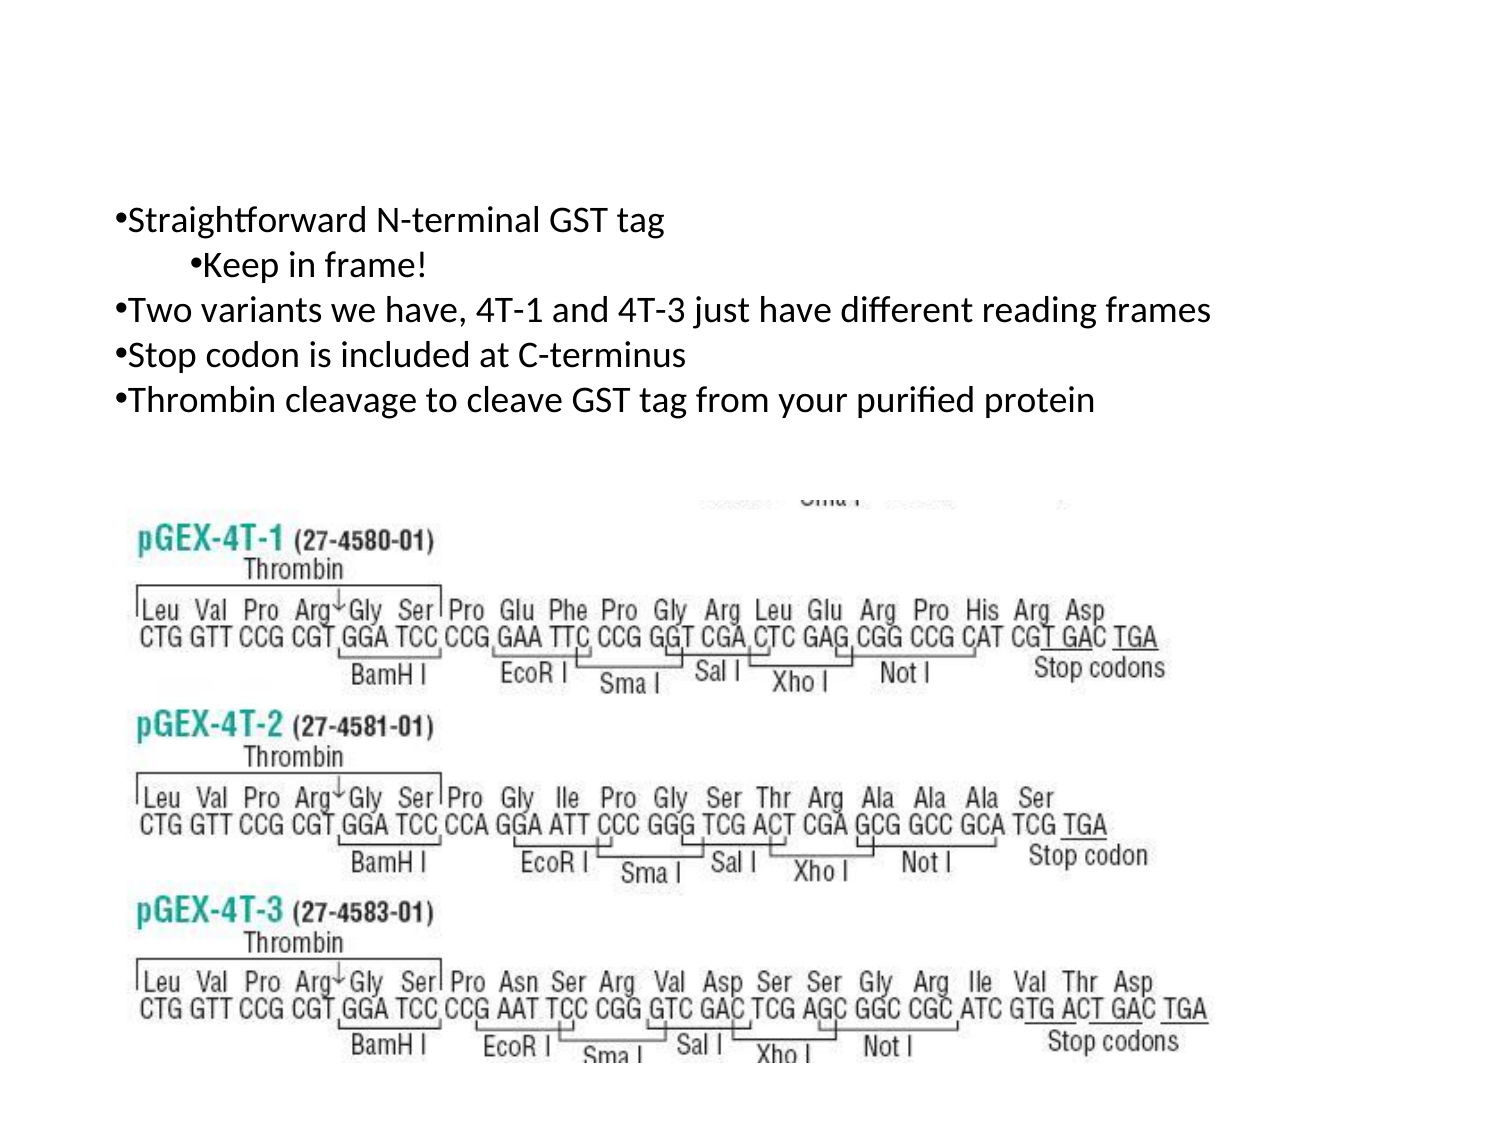

Straightforward N-terminal GST tag
Keep in frame!
Two variants we have, 4T-1 and 4T-3 just have different reading frames
Stop codon is included at C-terminus
Thrombin cleavage to cleave GST tag from your purified protein